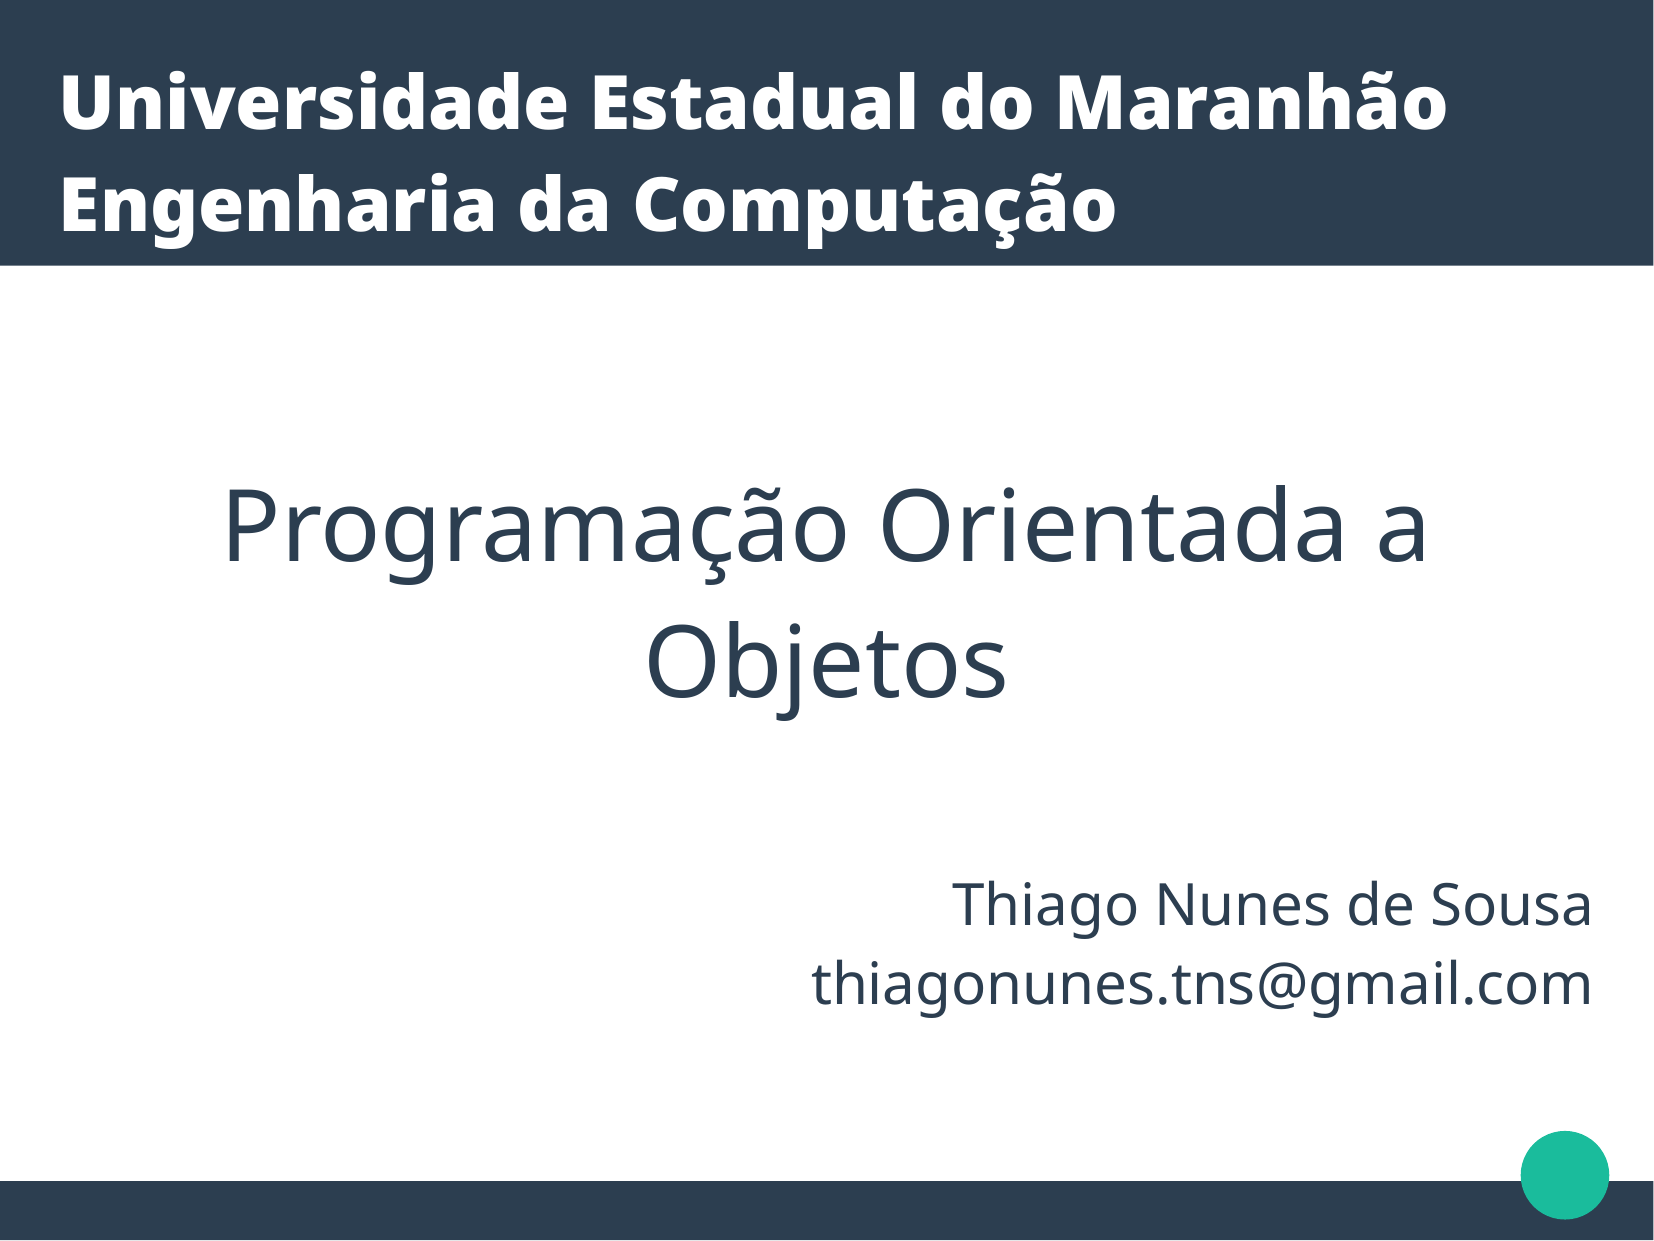

# Universidade Estadual do Maranhão Engenharia da Computação
Programação Orientada a Objetos
Thiago Nunes de Sousa
thiagonunes.tns@gmail.com